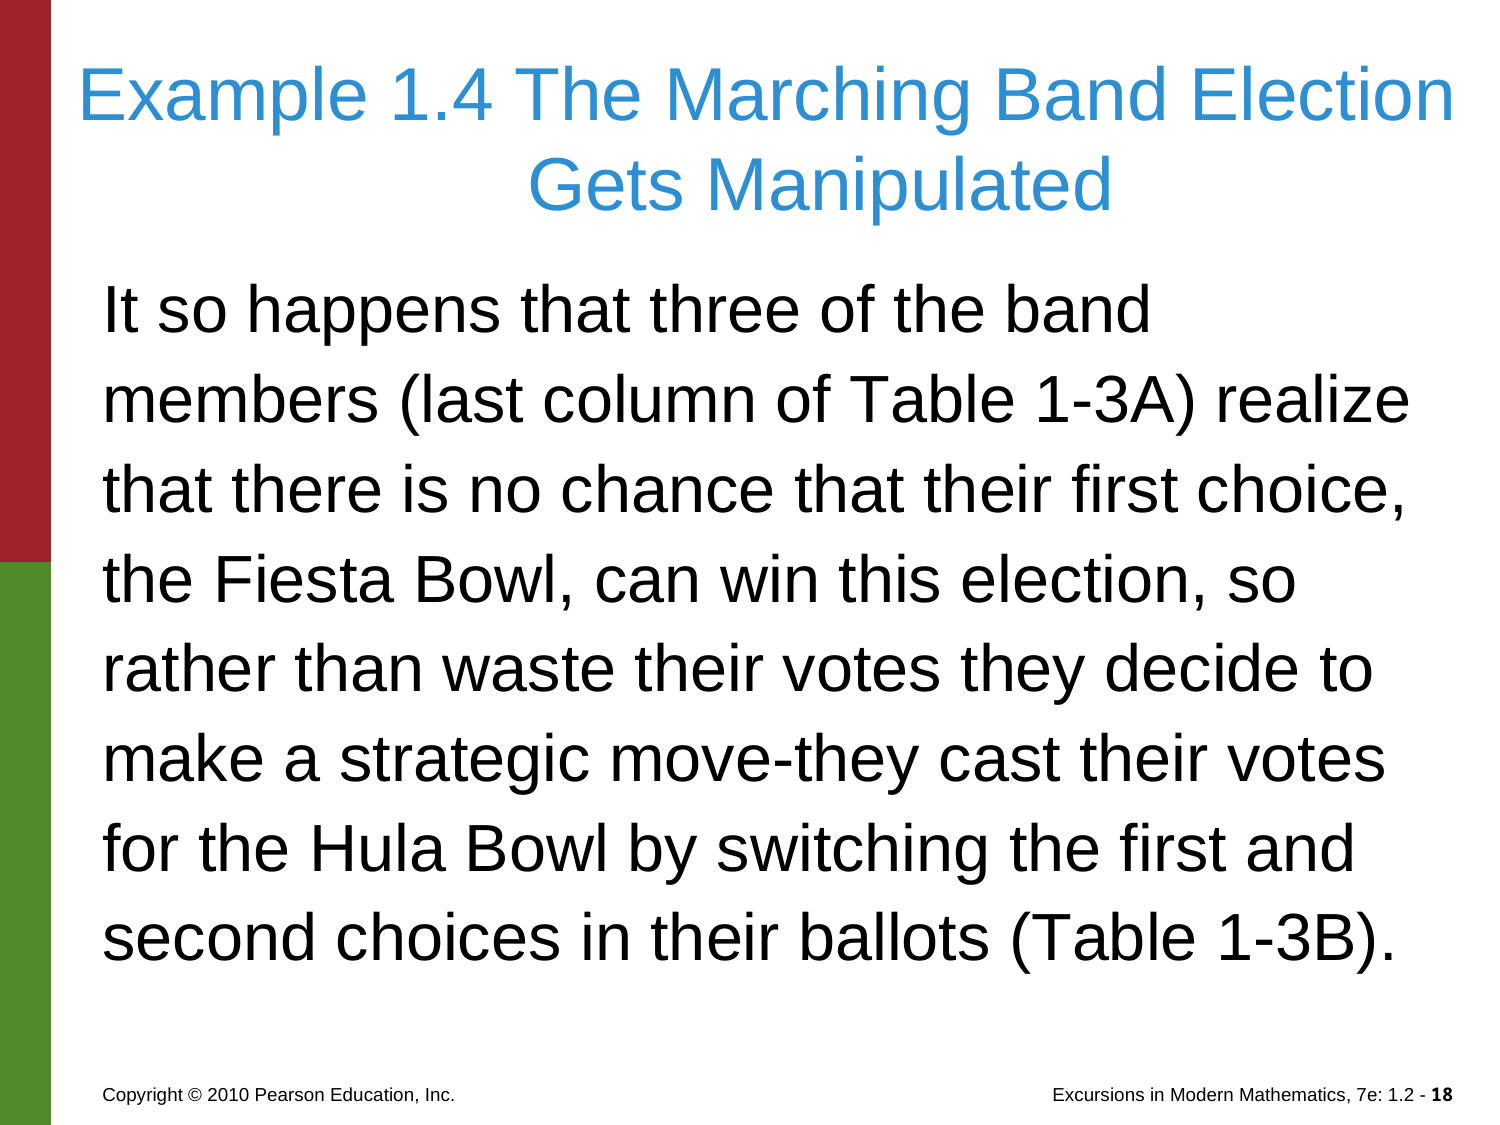

Example 1.4 The Marching Band Election Gets Manipulated
# It so happens that three of the band members (last column of Table 1-3A) realize that there is no chance that their first choice, the Fiesta Bowl, can win this election, so rather than waste their votes they decide to make a strategic move-they cast their votes for the Hula Bowl by switching the first and second choices in their ballots (Table 1-3B).